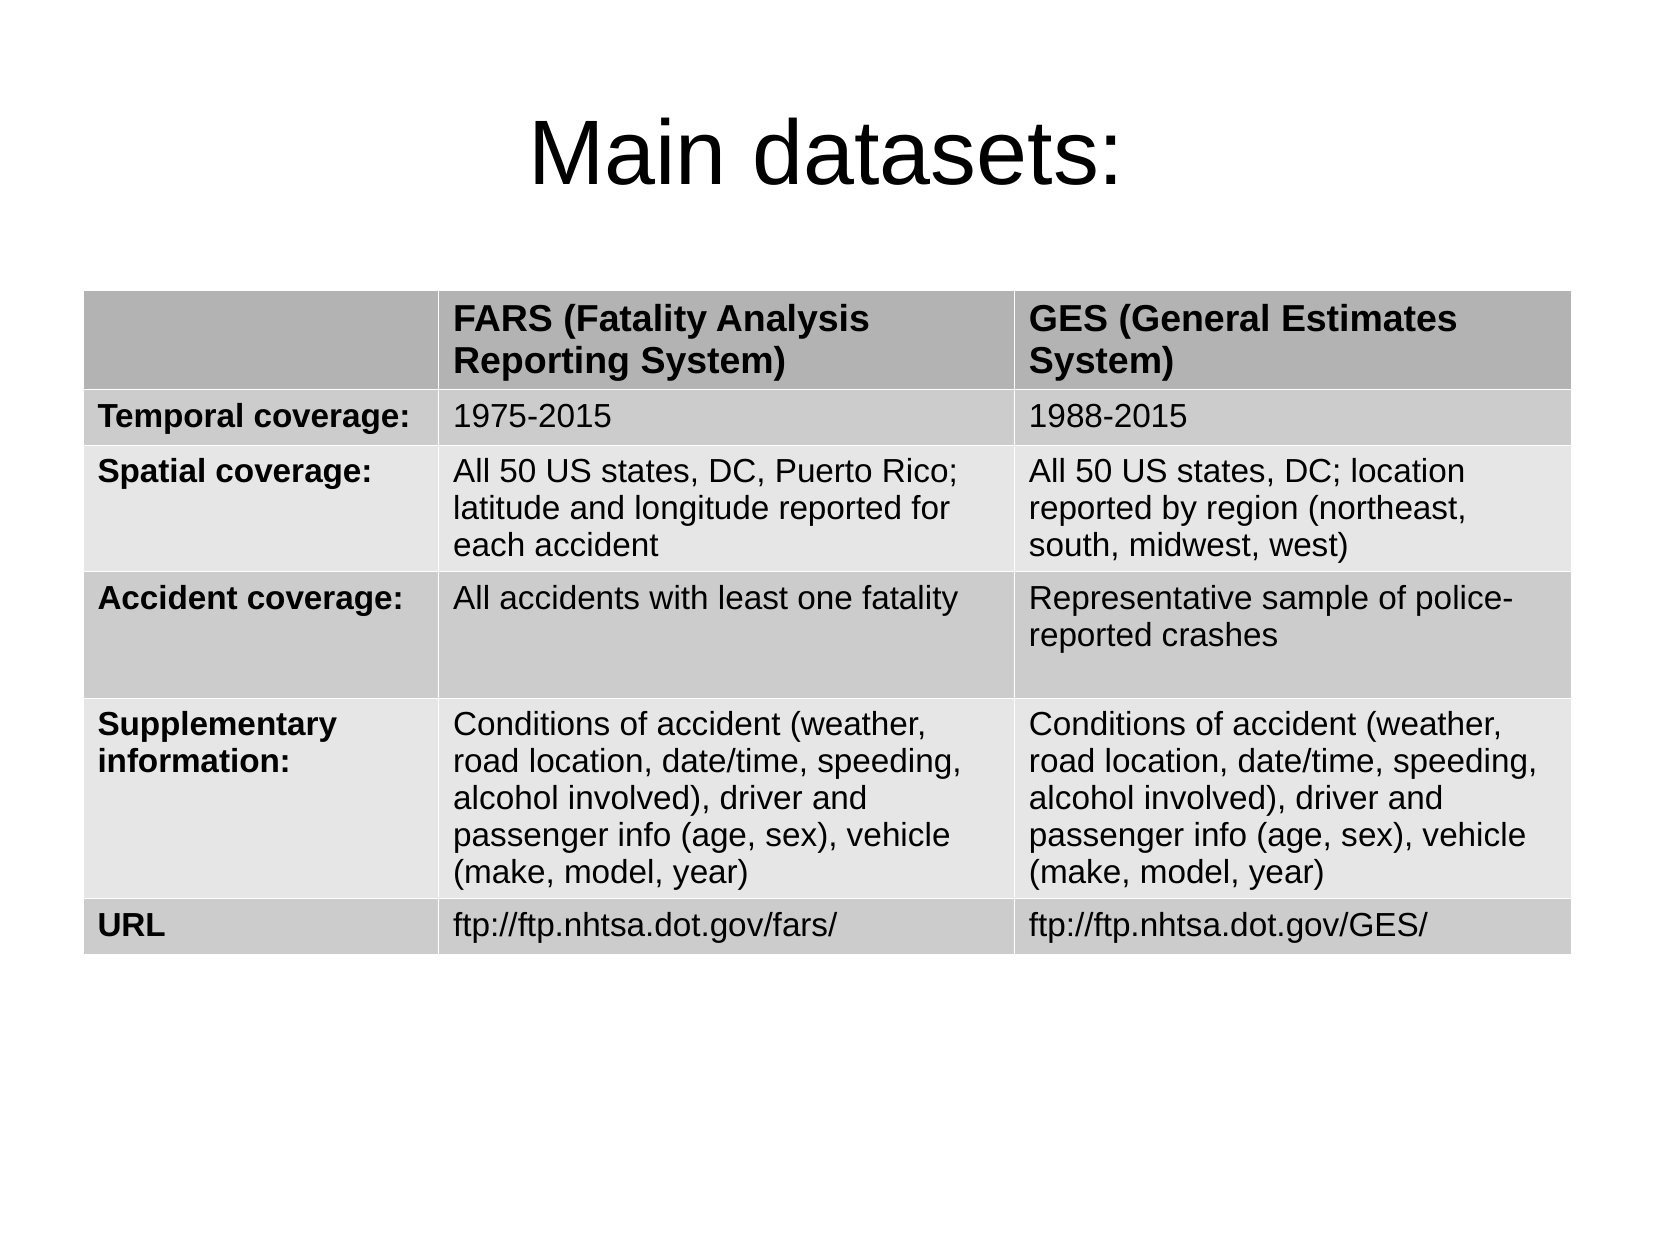

# Main datasets:
| | FARS (Fatality Analysis Reporting System) | GES (General Estimates System) |
| --- | --- | --- |
| Temporal coverage: | 1975-2015 | 1988-2015 |
| Spatial coverage: | All 50 US states, DC, Puerto Rico; latitude and longitude reported for each accident | All 50 US states, DC; location reported by region (northeast, south, midwest, west) |
| Accident coverage: | All accidents with least one fatality | Representative sample of police-reported crashes |
| Supplementary information: | Conditions of accident (weather, road location, date/time, speeding, alcohol involved), driver and passenger info (age, sex), vehicle (make, model, year) | Conditions of accident (weather, road location, date/time, speeding, alcohol involved), driver and passenger info (age, sex), vehicle (make, model, year) |
| URL | ftp://ftp.nhtsa.dot.gov/fars/ | ftp://ftp.nhtsa.dot.gov/GES/ |